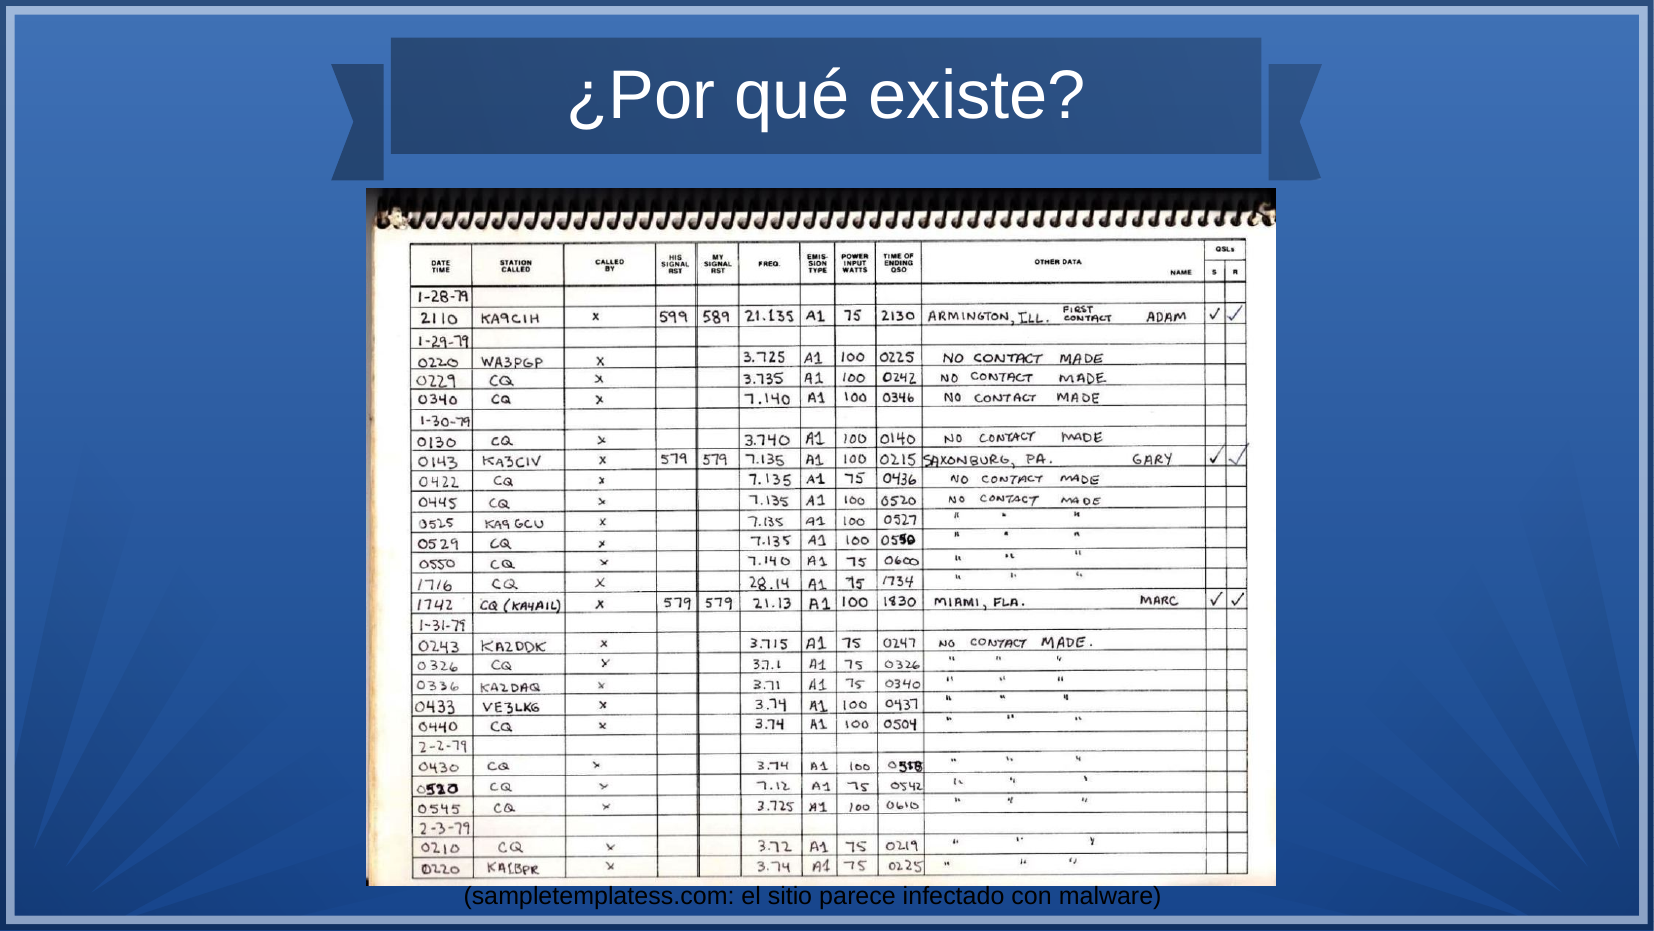

# ¿Por qué existe?
(sampletemplatess.com: el sitio parece infectado con malware)